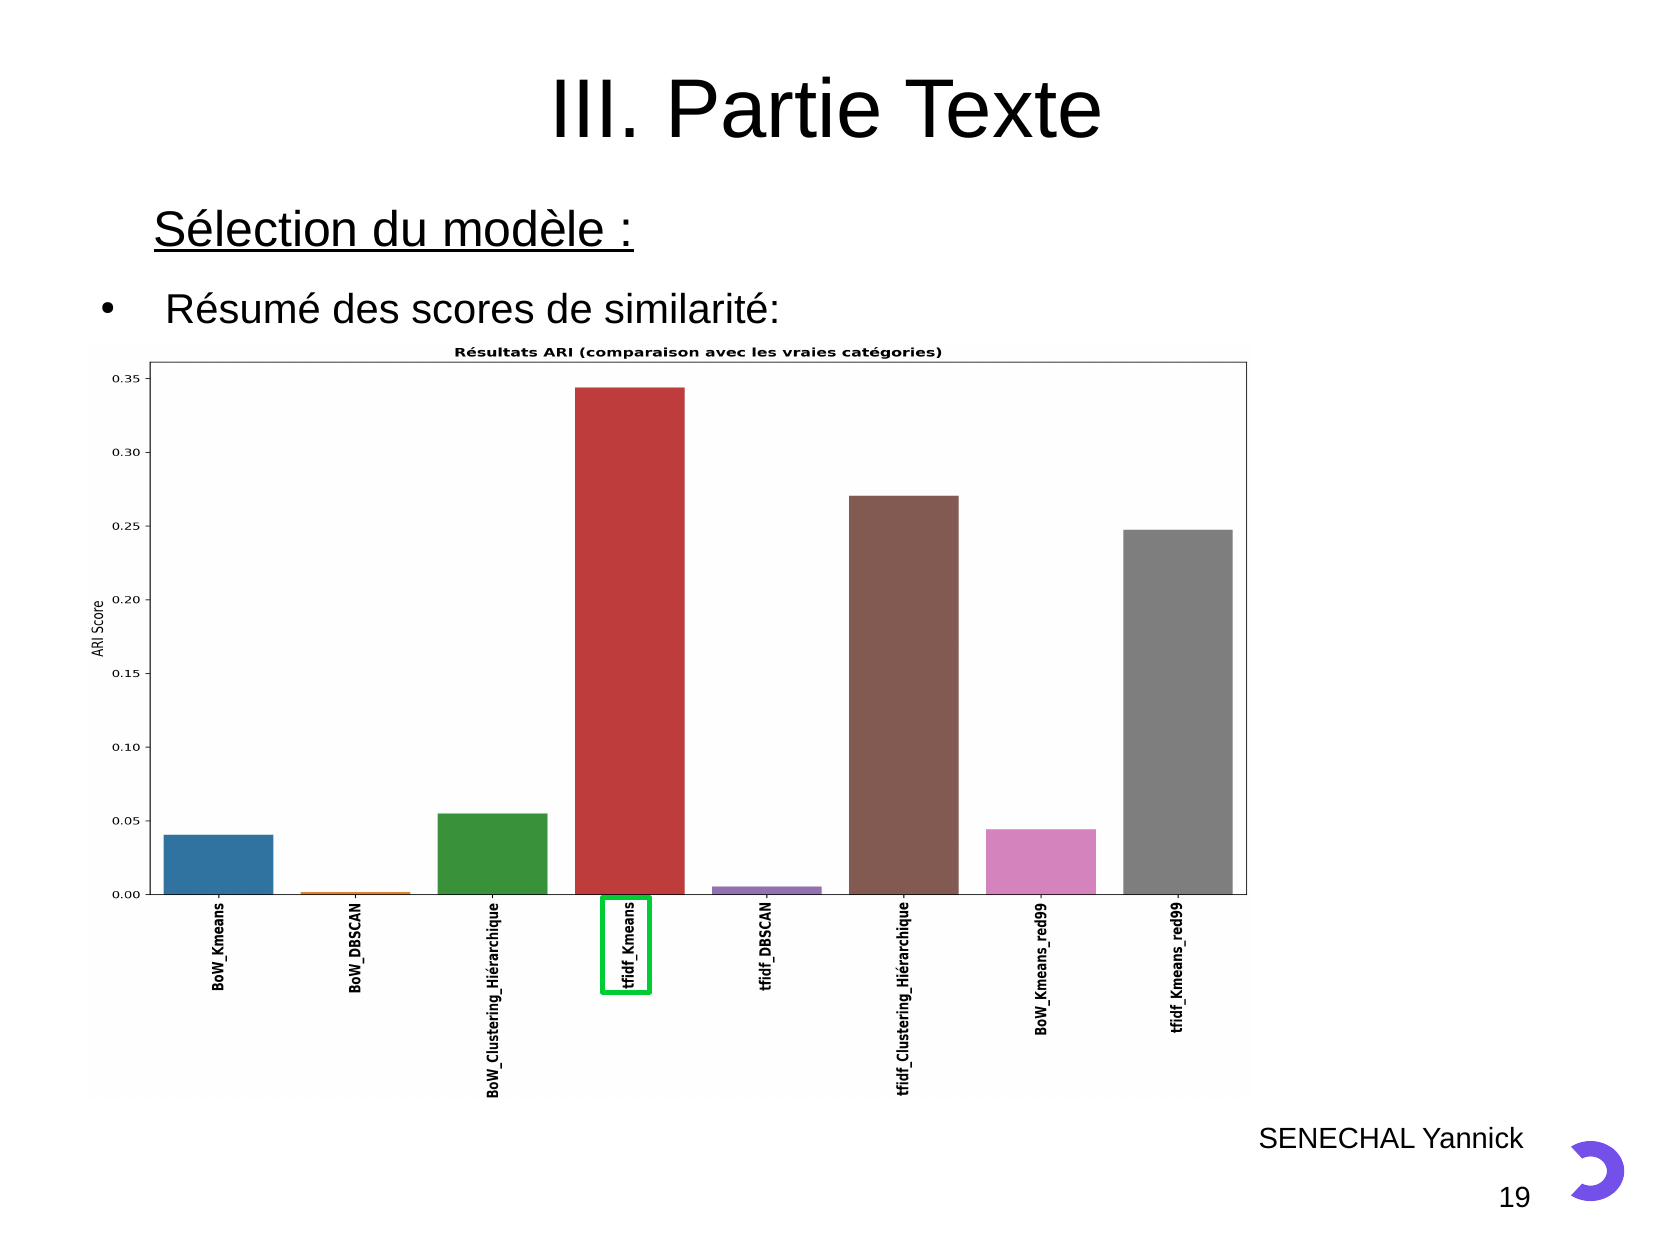

# III. Partie Texte
Sélection du modèle :
 Résumé des scores de similarité:
SENECHAL Yannick
19